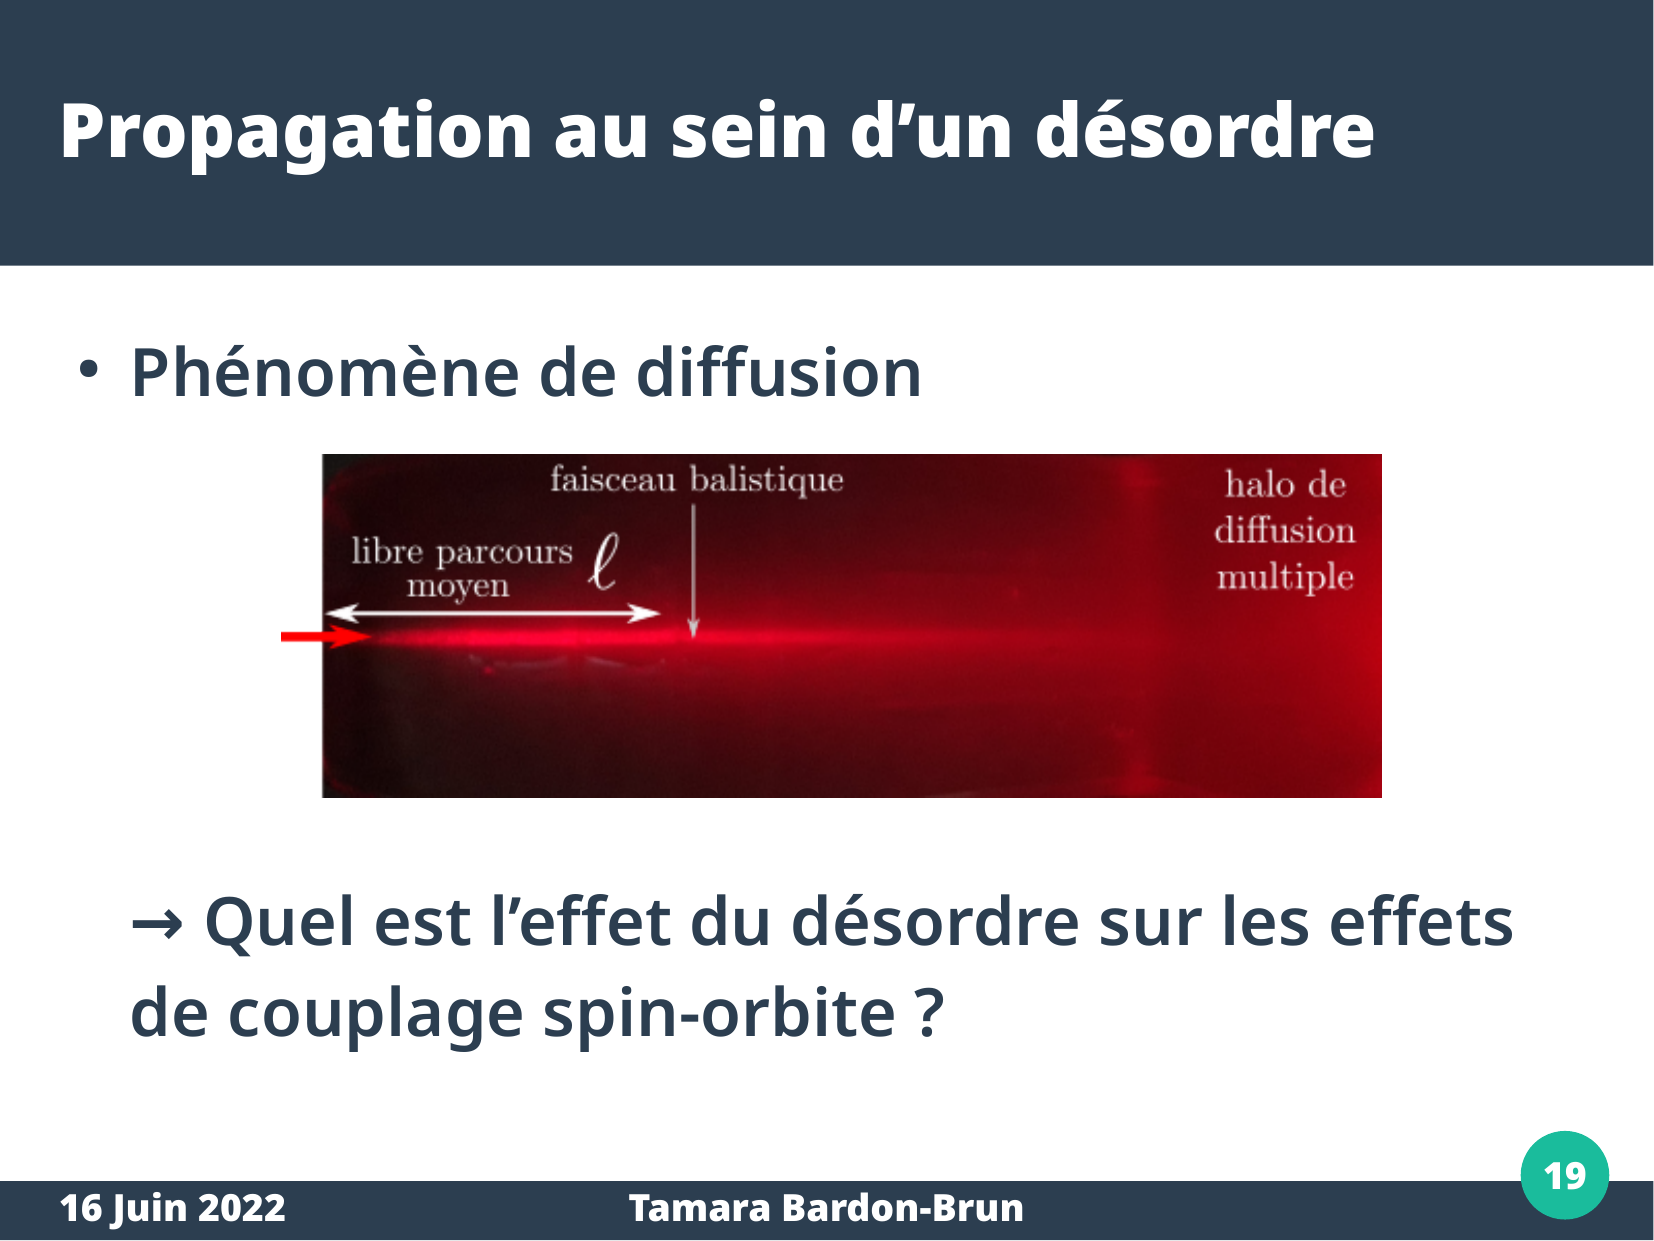

# Propagation au sein d’un désordre
Phénomène de diffusion
→ Quel est l’effet du désordre sur les effets de couplage spin-orbite ?
19
16 Juin 2022
Tamara Bardon-Brun